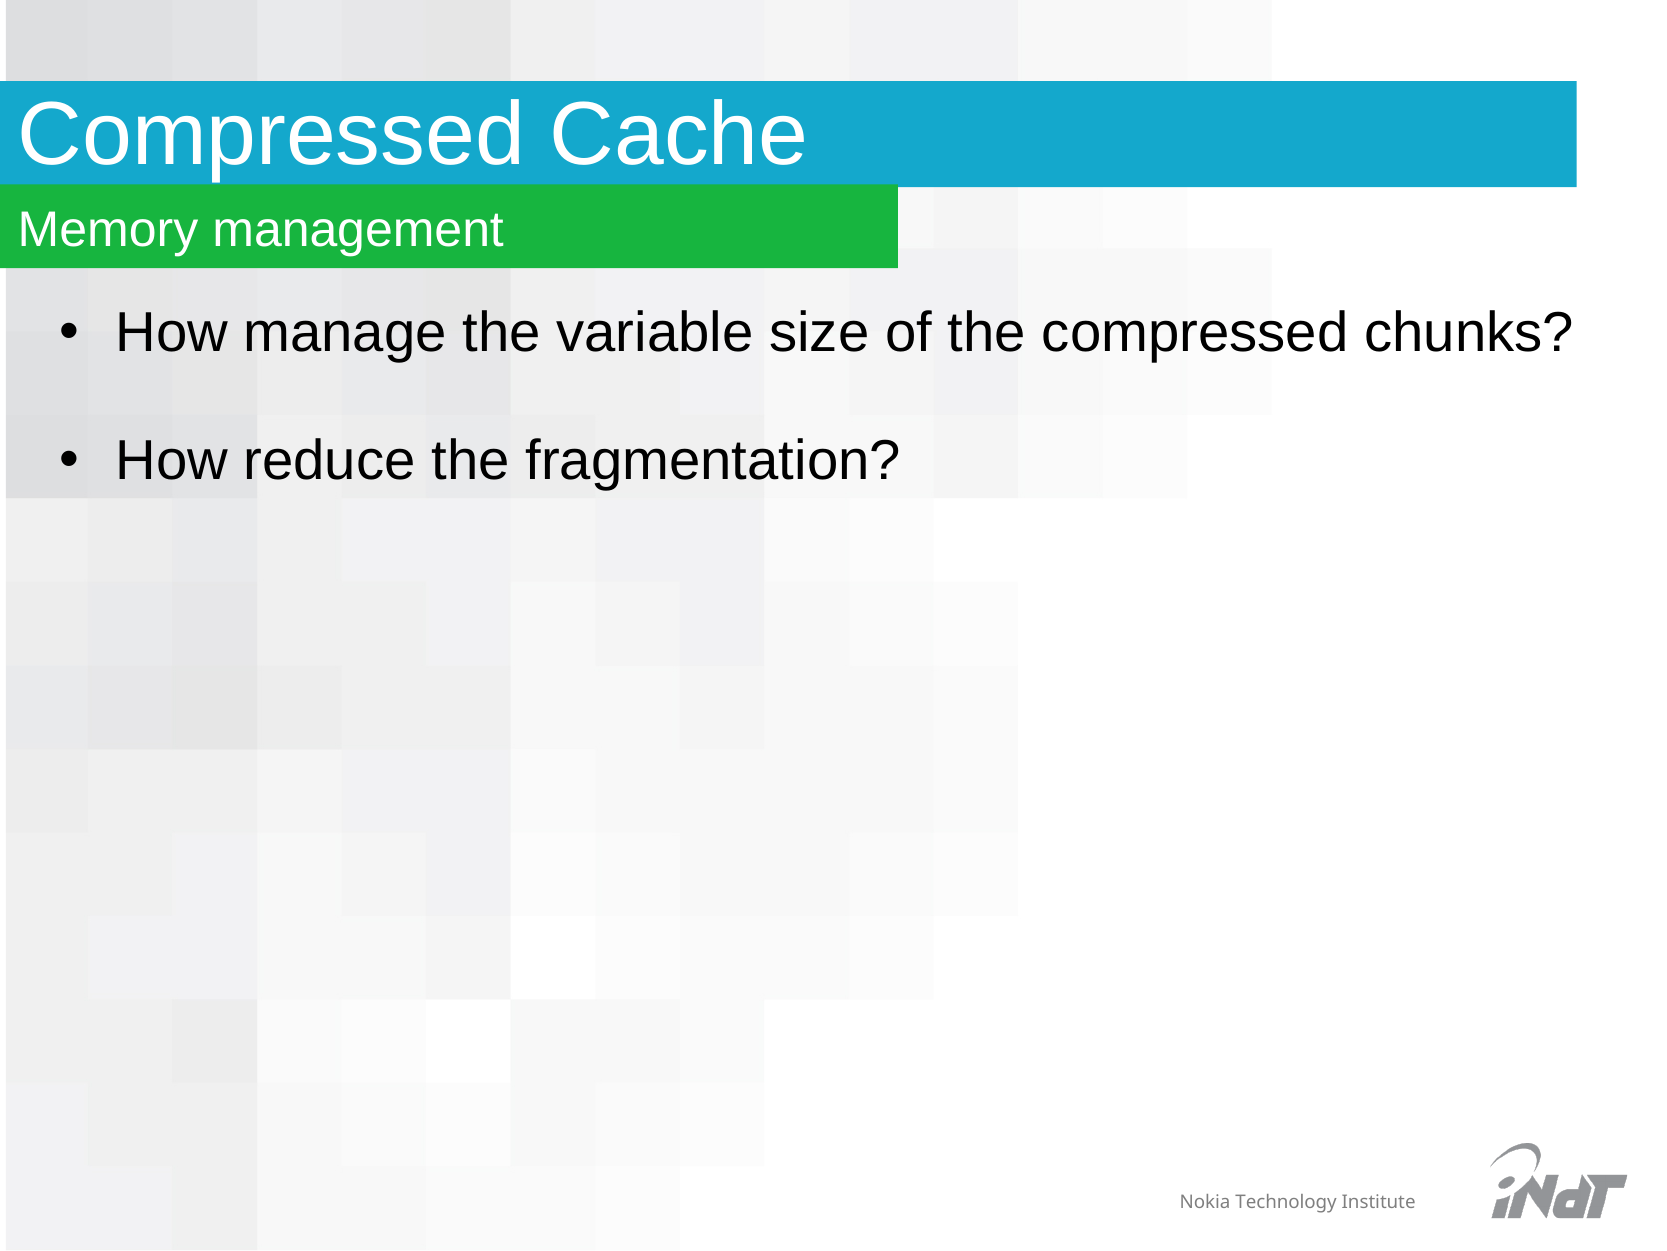

Compressed Cache
Memory management
# How manage the variable size of the compressed chunks?
How reduce the fragmentation?